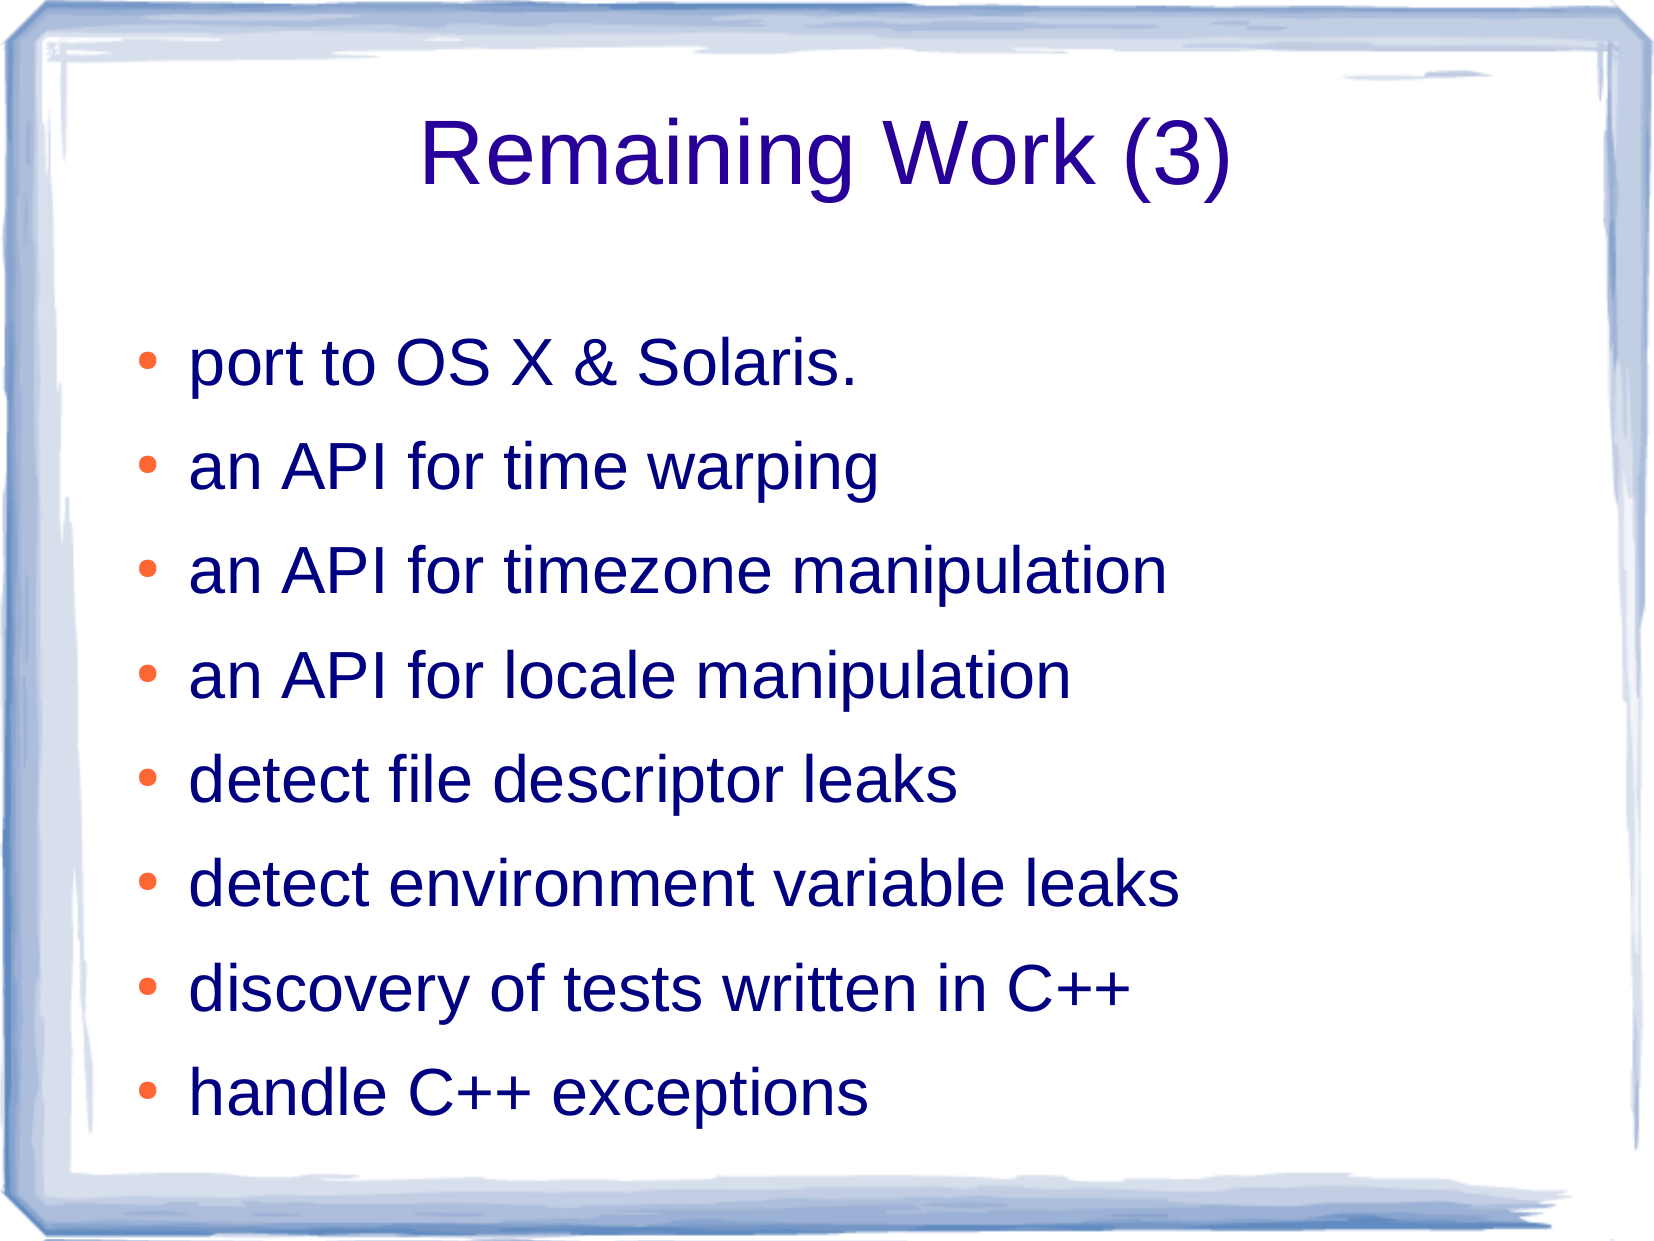

# Remaining Work (3)
port to OS X & Solaris.
an API for time warping
an API for timezone manipulation
an API for locale manipulation
detect file descriptor leaks
detect environment variable leaks
discovery of tests written in C++
handle C++ exceptions